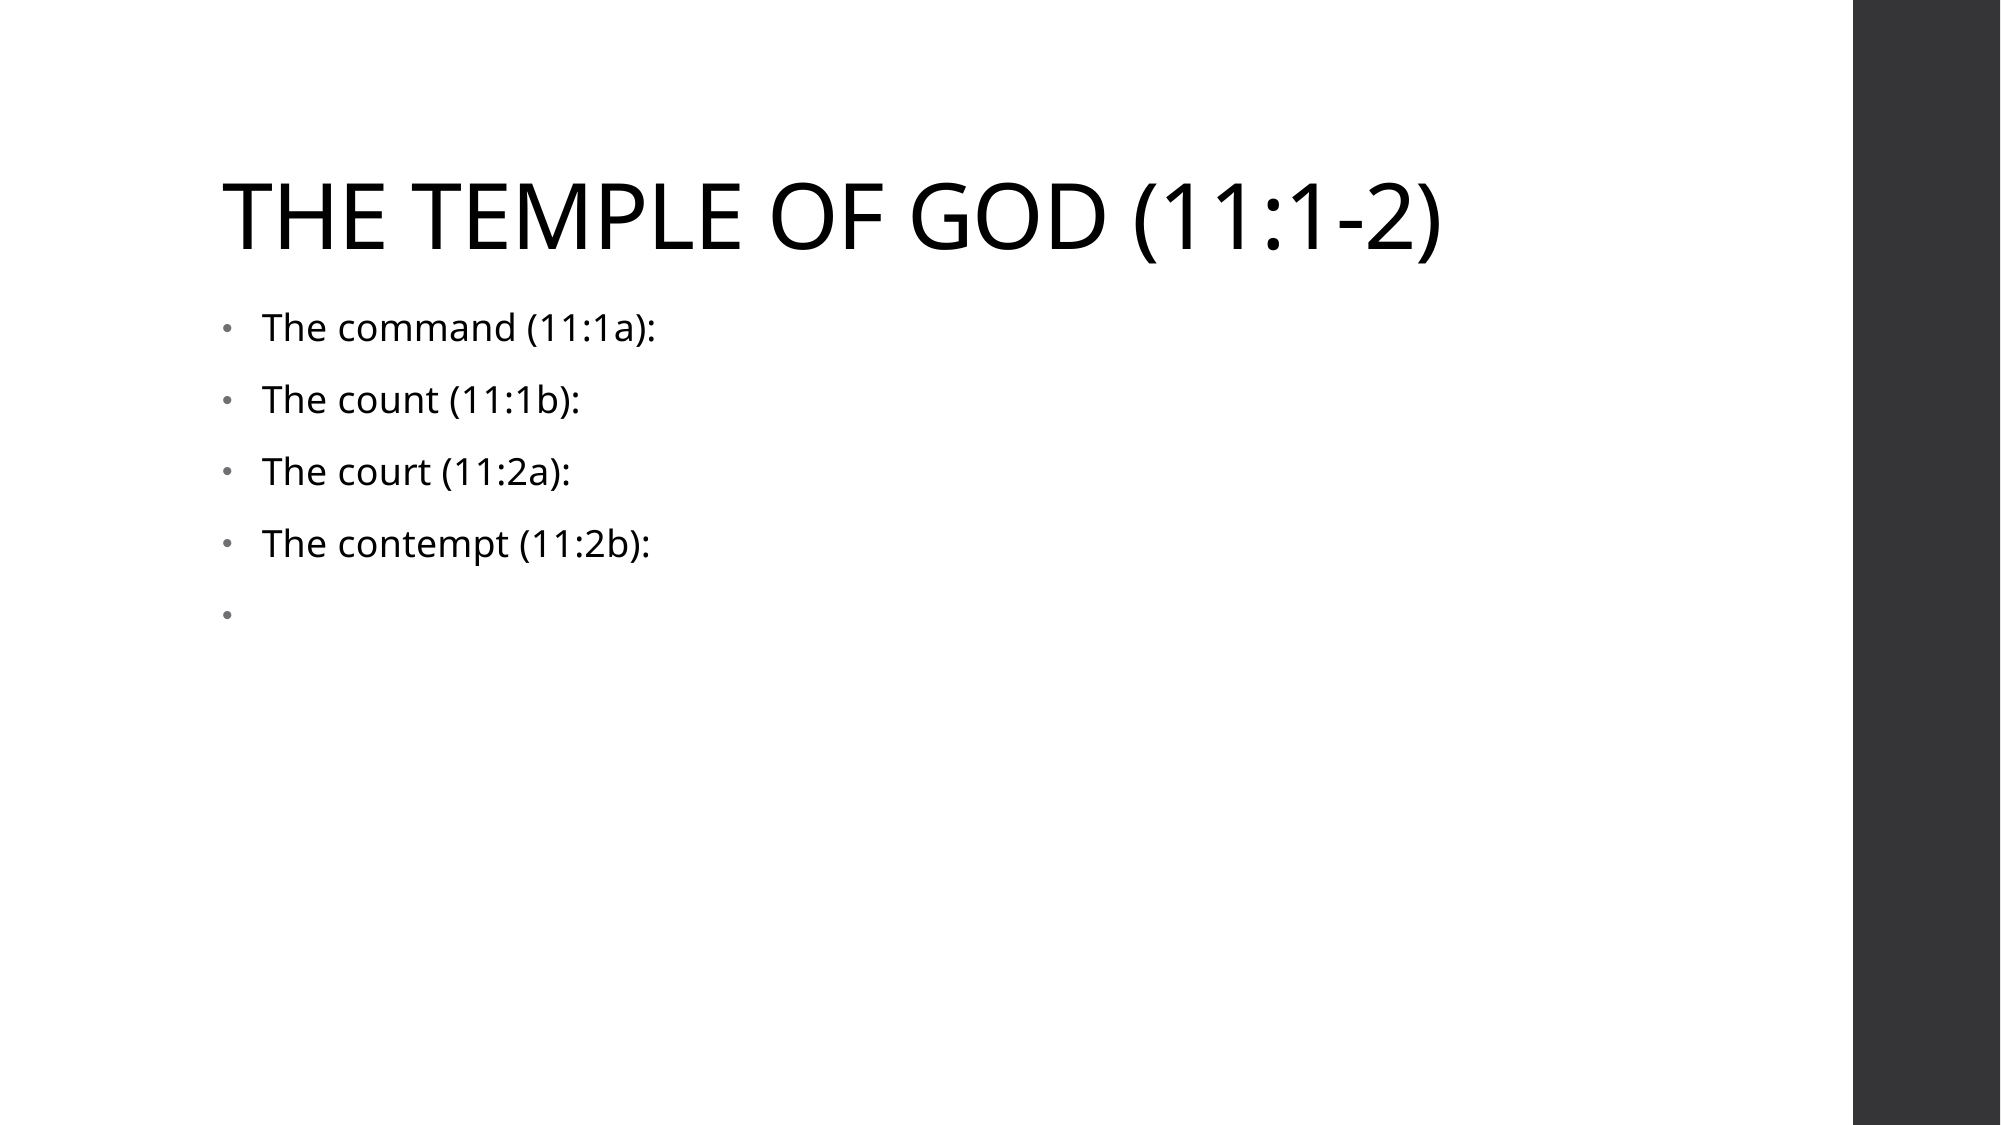

# THE TEMPLE OF GOD (11:1-2)
 The command (11:1a):
 The count (11:1b):
 The court (11:2a):
 The contempt (11:2b):